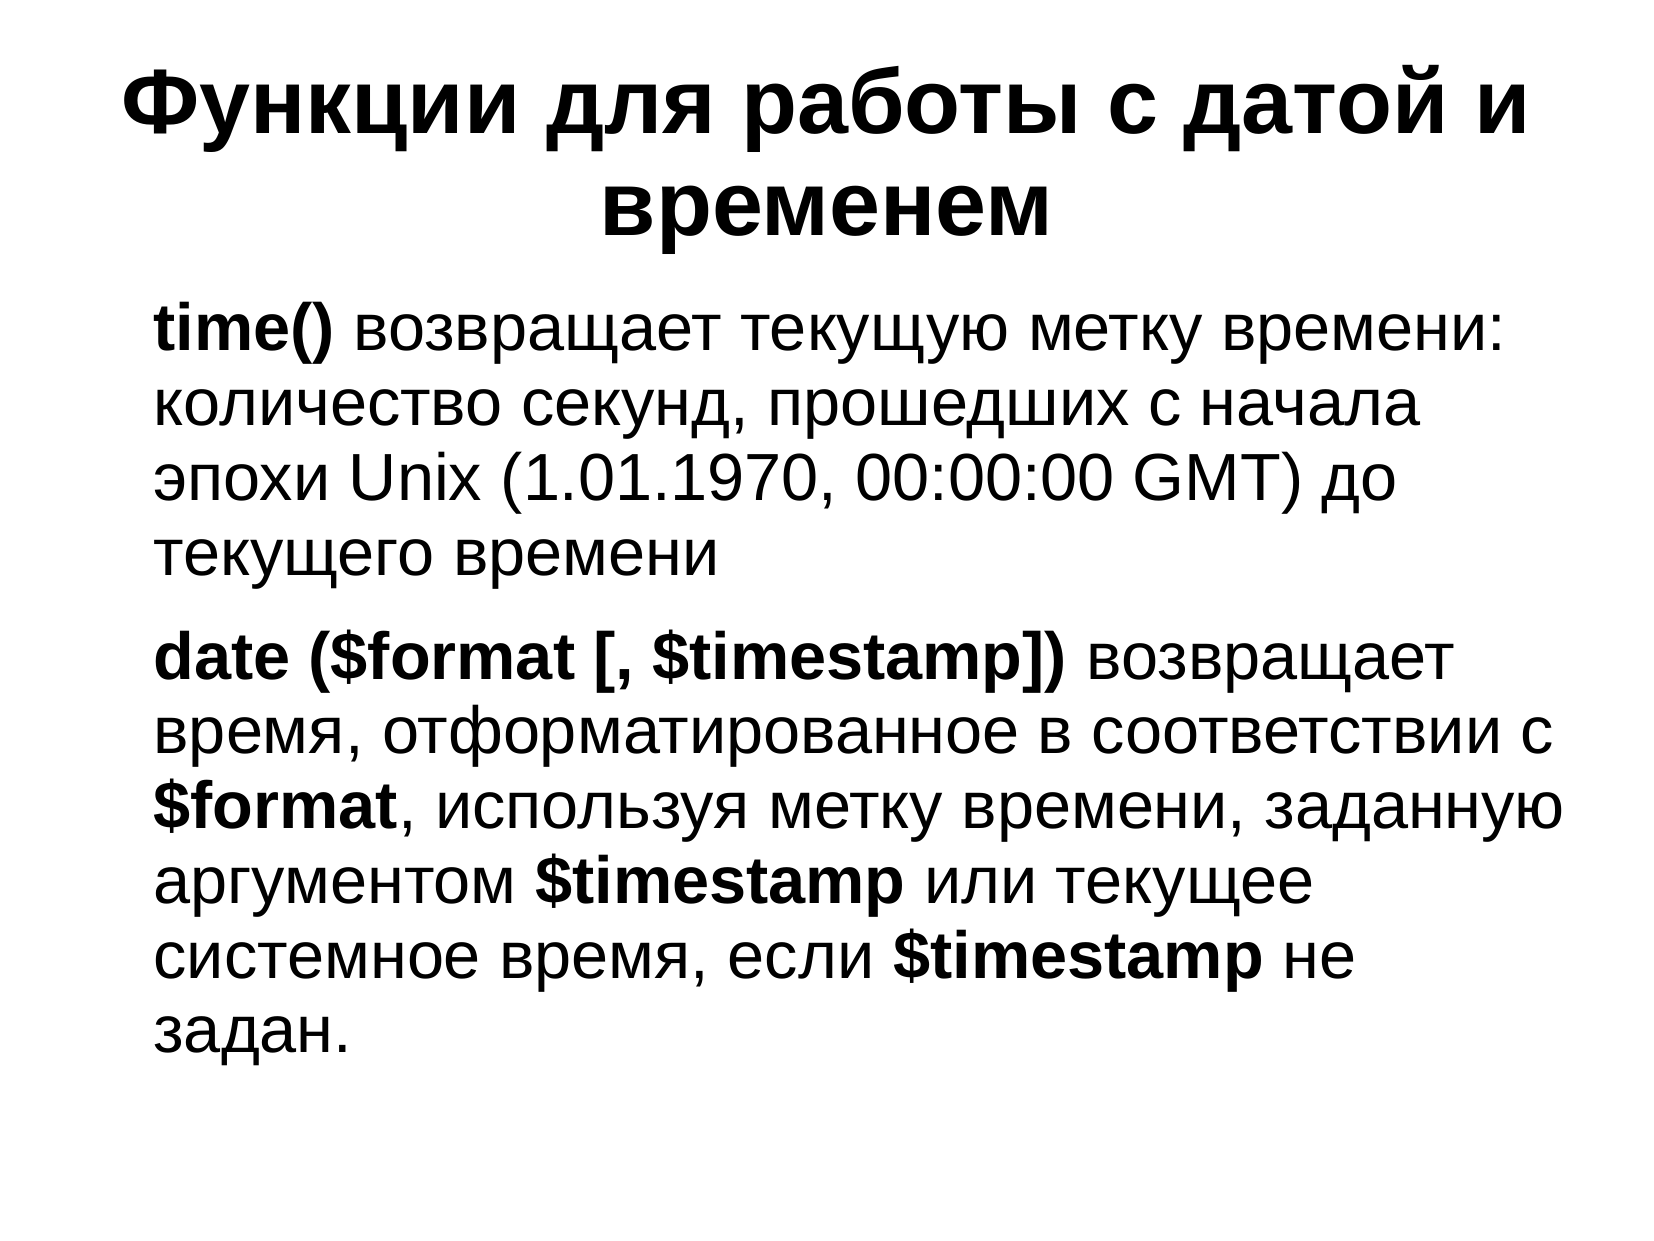

# Функции для работы с датой и временем
time() возвращает текущую метку времени: количество секунд, прошедших с начала эпохи Unix (1.01.1970, 00:00:00 GMT) до текущего времени
date ($format [, $timestamp]) возвращает время, отформатированное в соответствии с $format, используя метку времени, заданную аргументом $timestamp или текущее системное время, если $timestamp не задан.